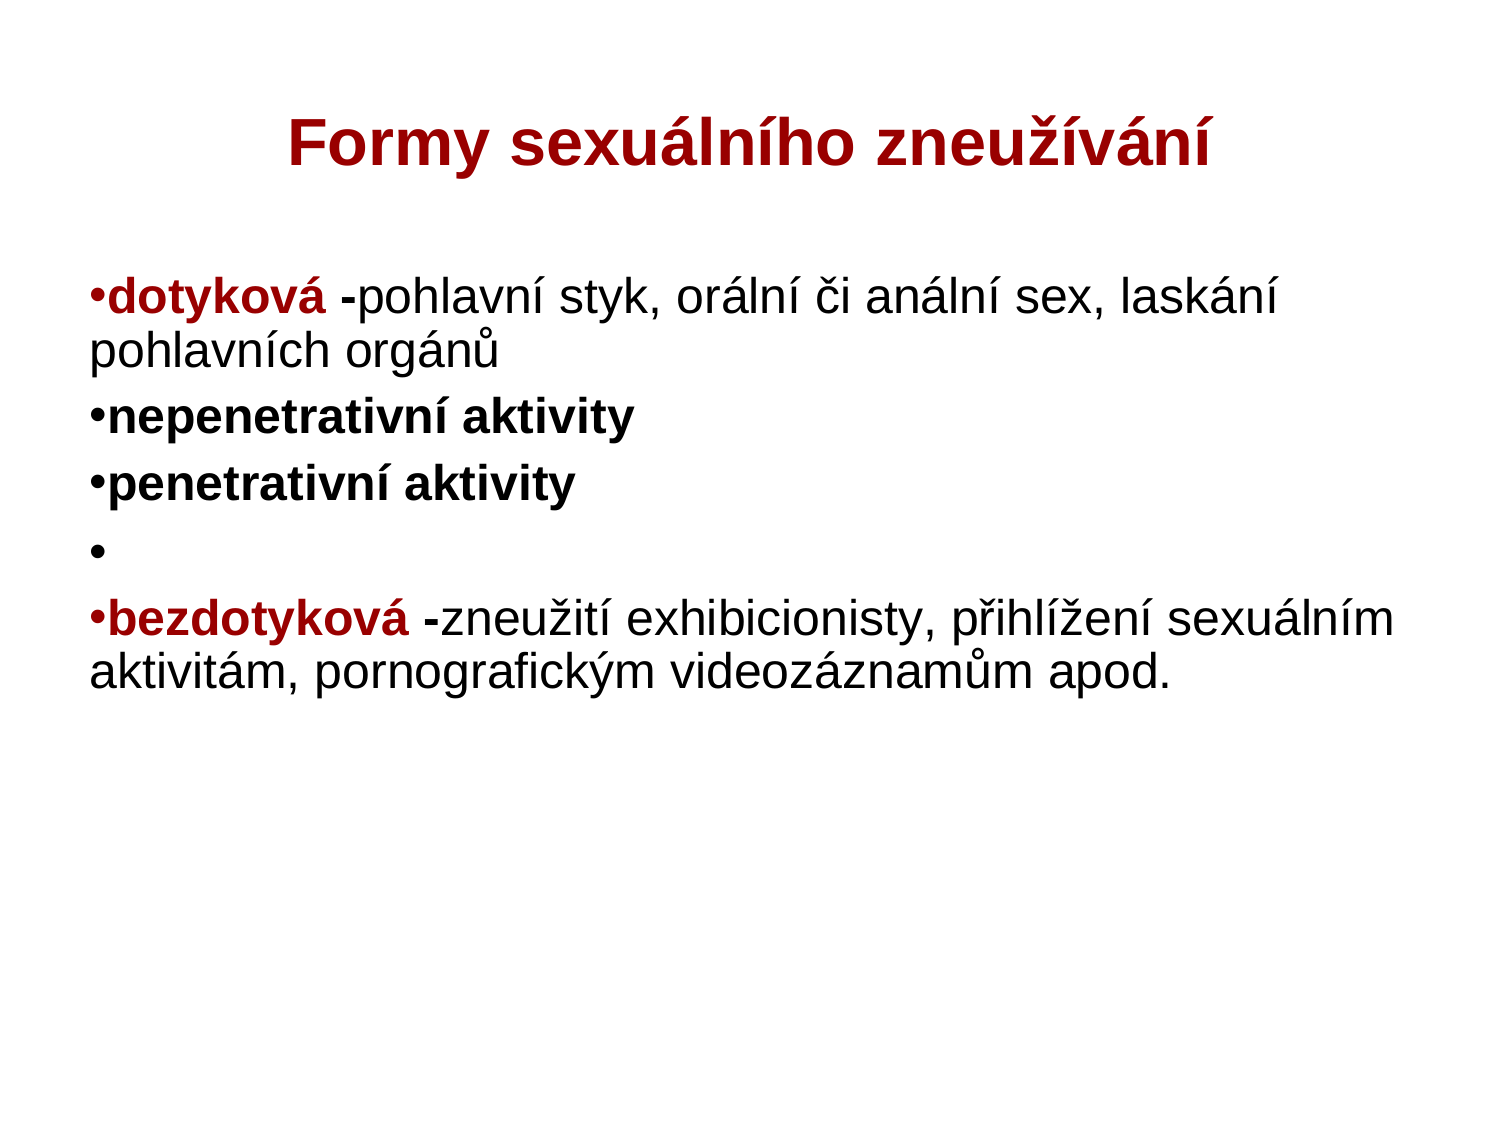

# Formy sexuálního zneužívání
dotyková -pohlavní styk, orální či anální sex, laskání pohlavních orgánů
nepenetrativní aktivity
penetrativní aktivity
bezdotyková -zneužití exhibicionisty, přihlížení sexuálním aktivitám, pornografickým videozáznamům apod.